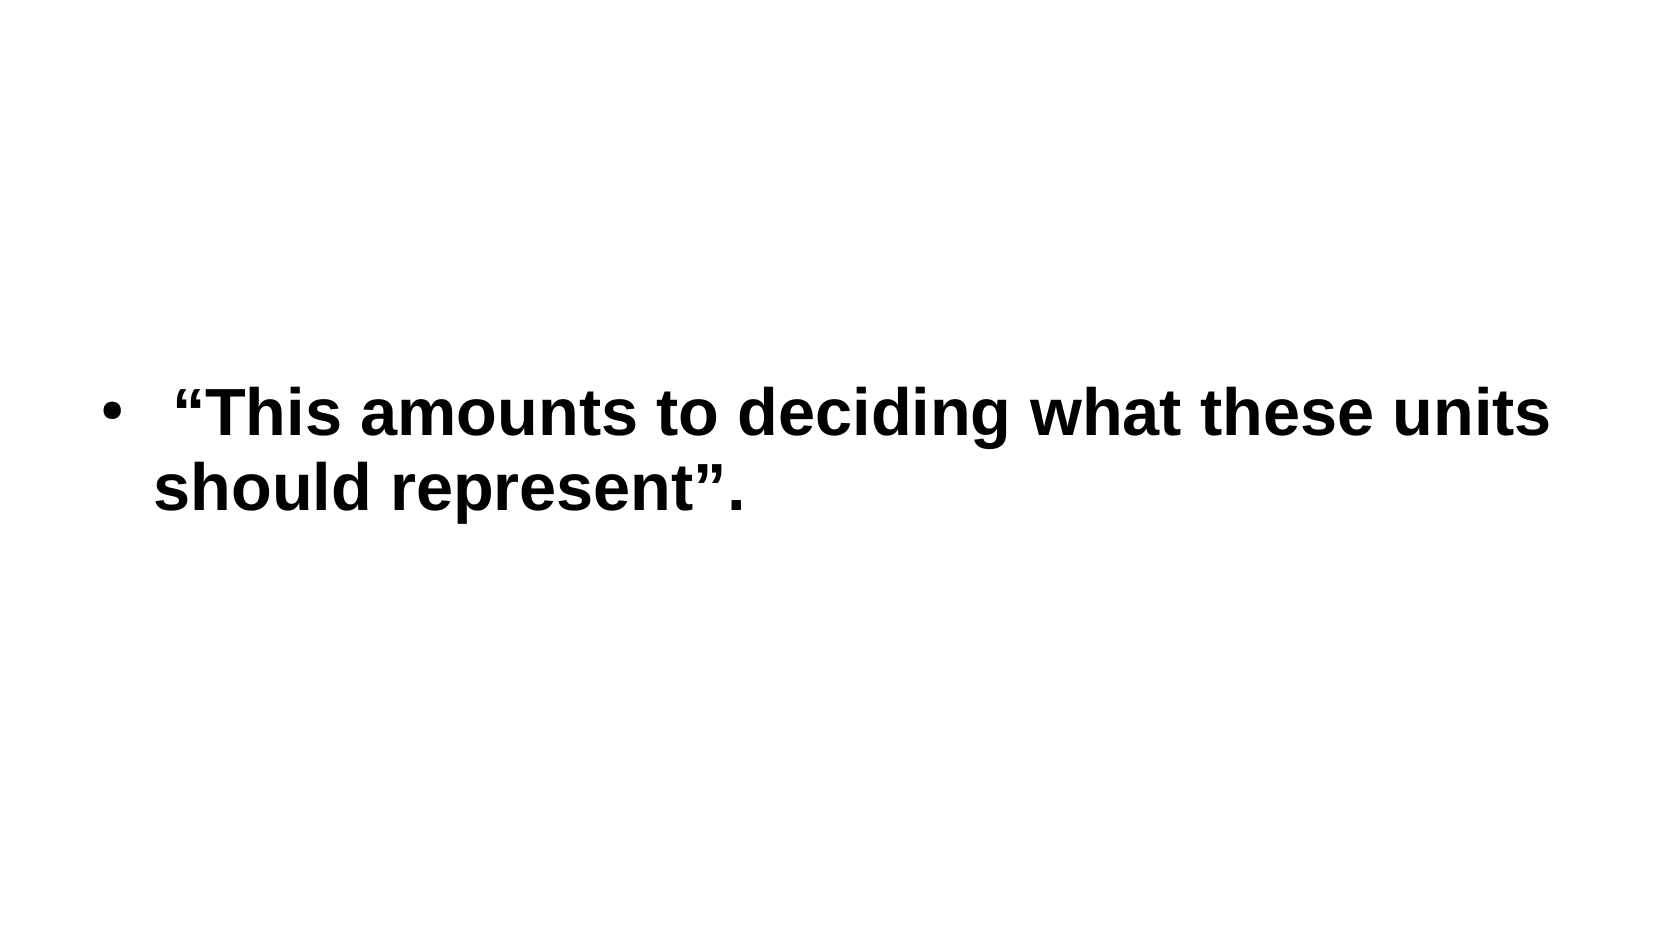

#
 “This amounts to deciding what these units should represent”.